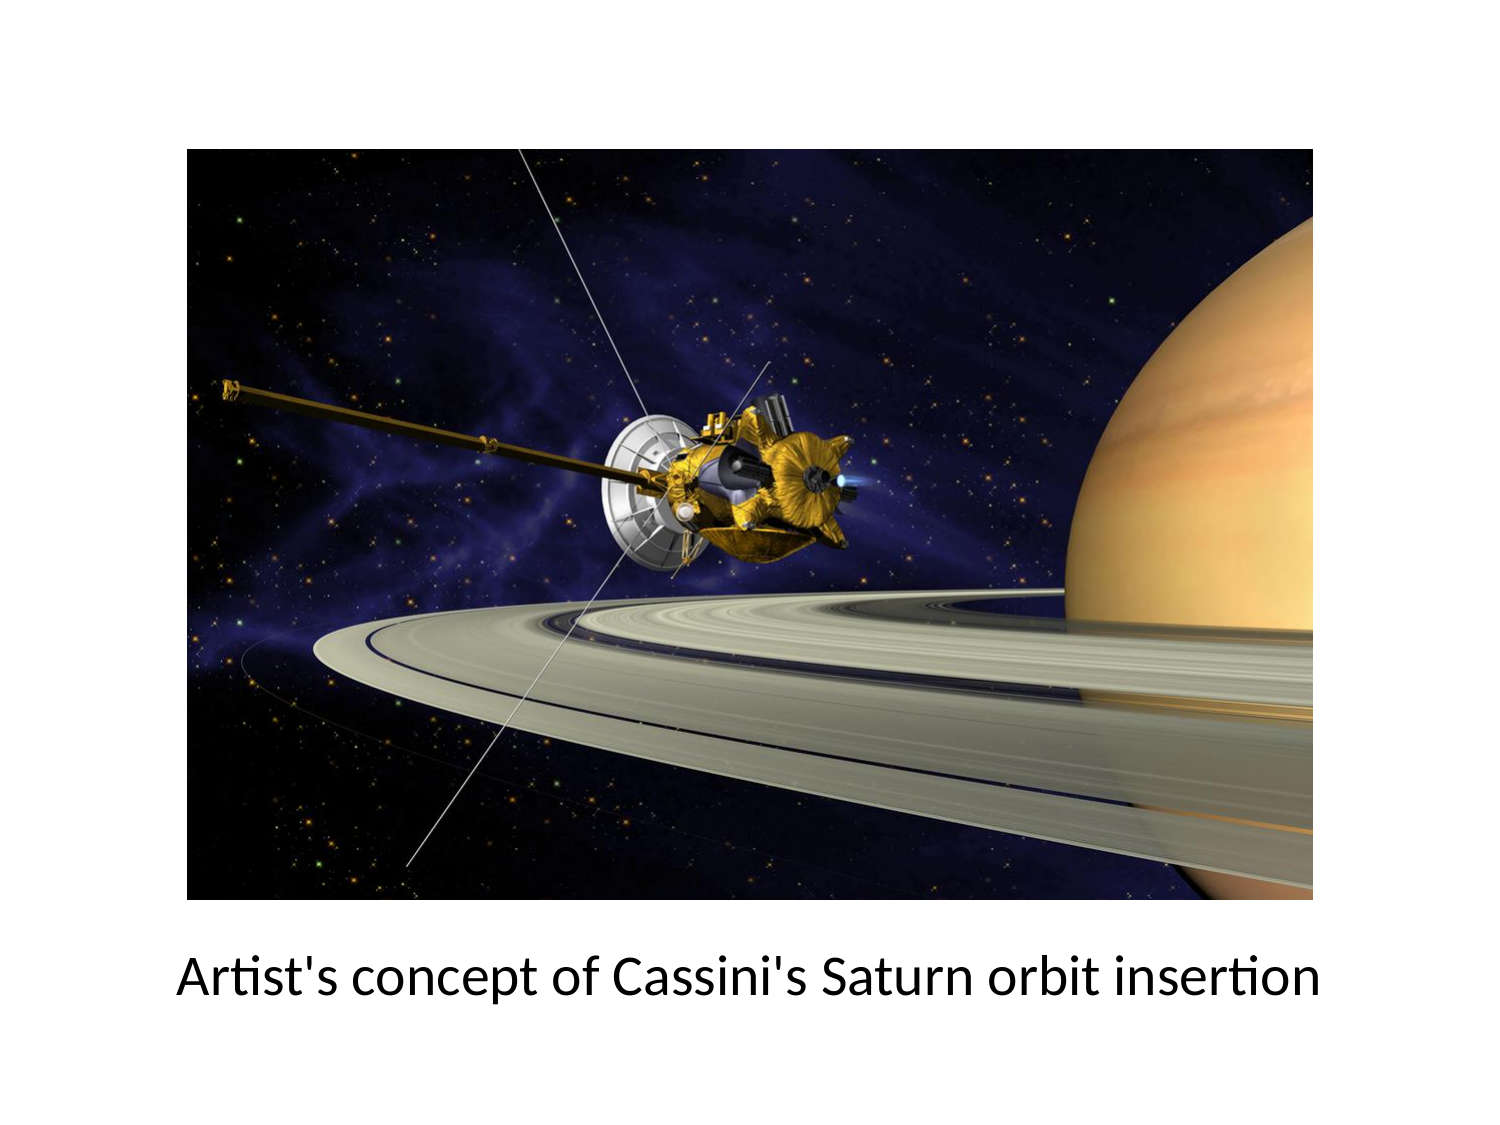

Artist's concept of Cassini's Saturn orbit insertion